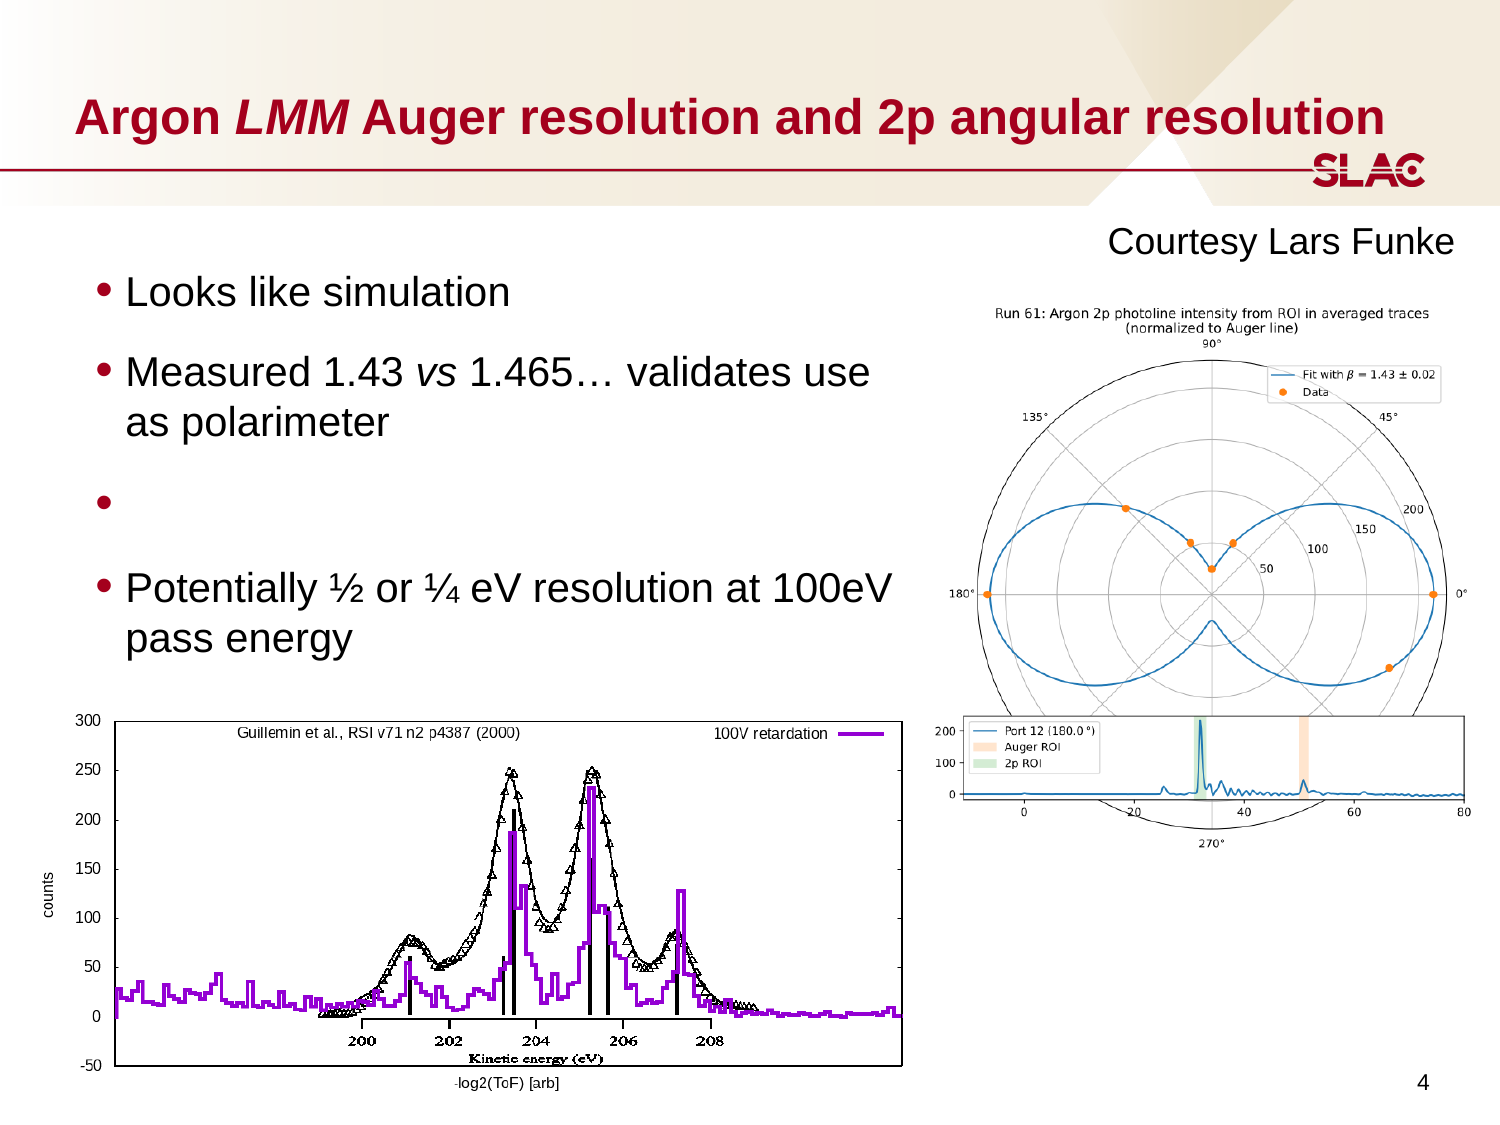

# Argon LMM Auger resolution and 2p angular resolution
Courtesy Lars Funke
Looks like simulation
Measured 1.43 vs 1.465… validates use as polarimeter
Potentially ½ or ¼ eV resolution at 100eV pass energy